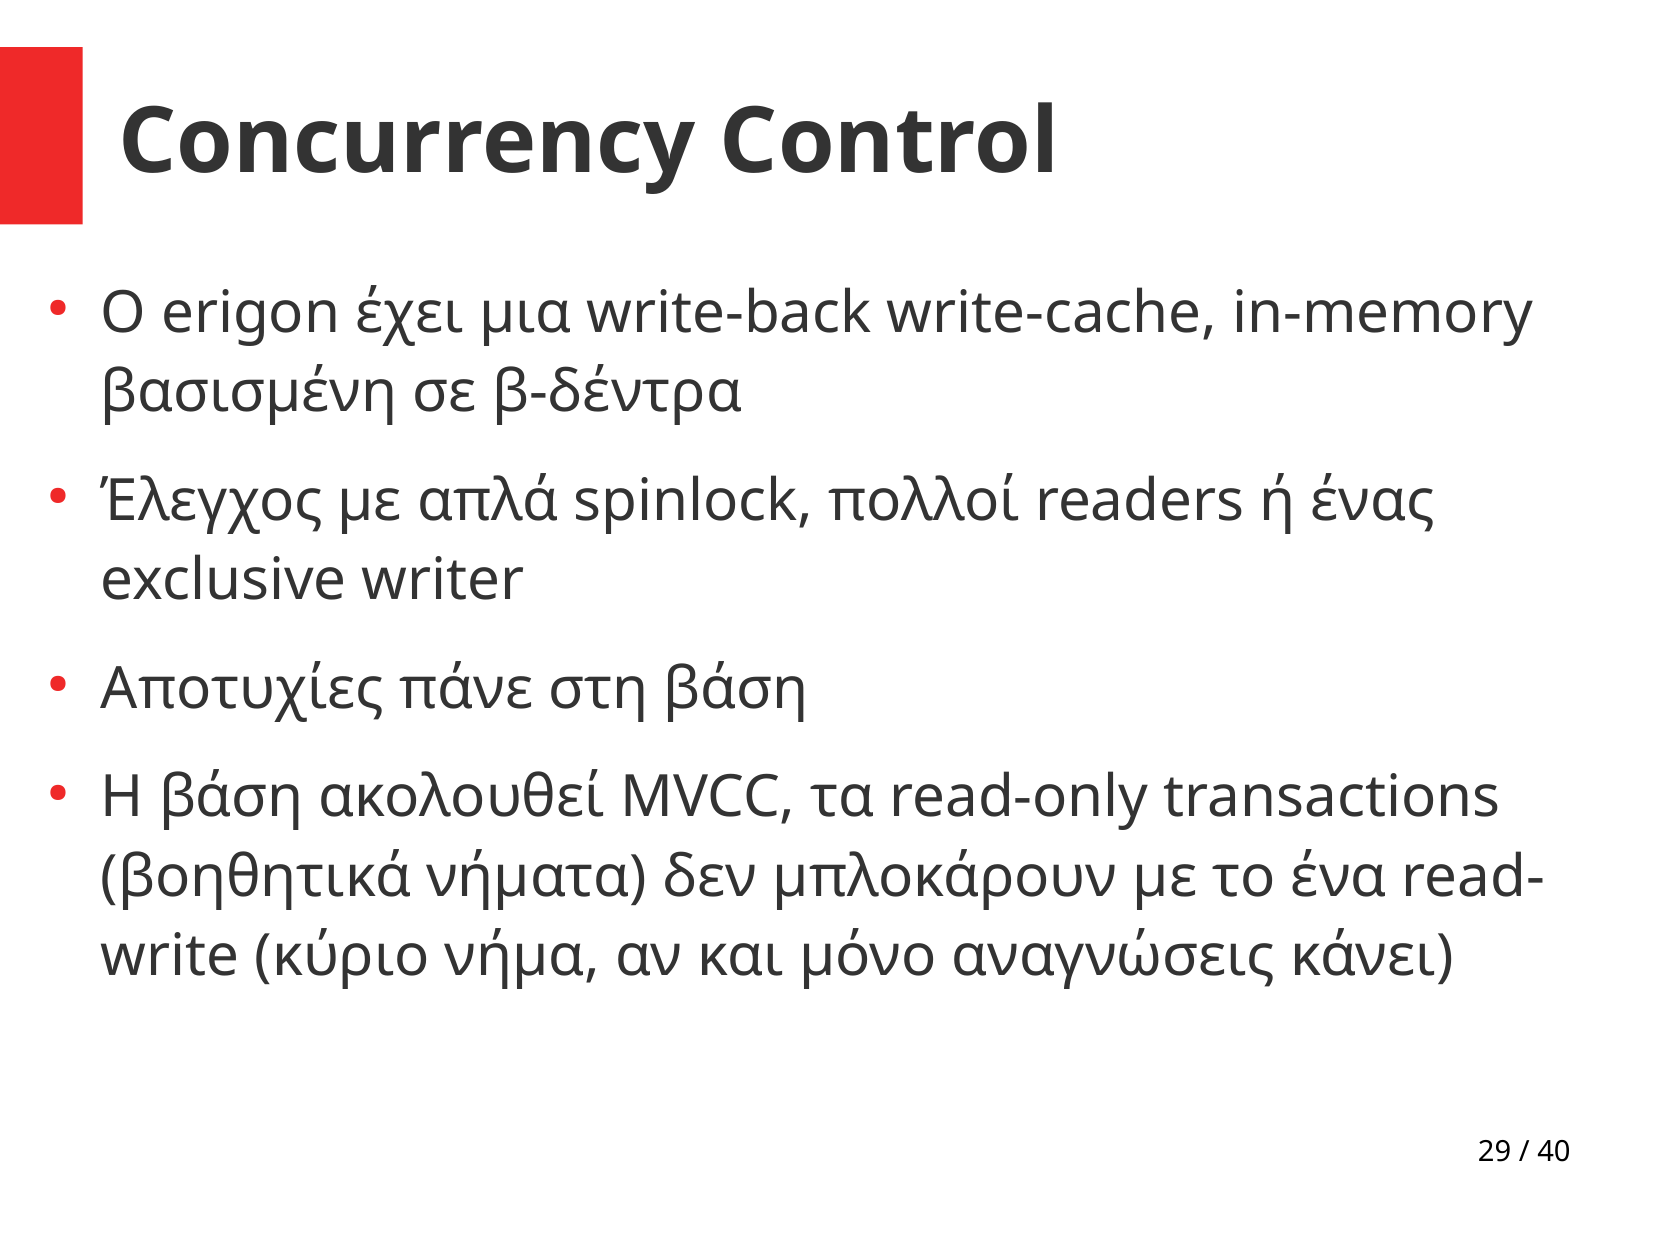

# Concurrency Control
Ο erigon έχει μια write-back write-cache, in-memory βασισμένη σε β-δέντρα
Έλεγχος με απλά spinlock, πολλοί readers ή ένας exclusive writer
Αποτυχίες πάνε στη βάση
Η βάση ακολουθεί MVCC, τα read-only transactions (βοηθητικά νήματα) δεν μπλοκάρουν με το ένα read-write (κύριο νήμα, αν και μόνο αναγνώσεις κάνει)
29